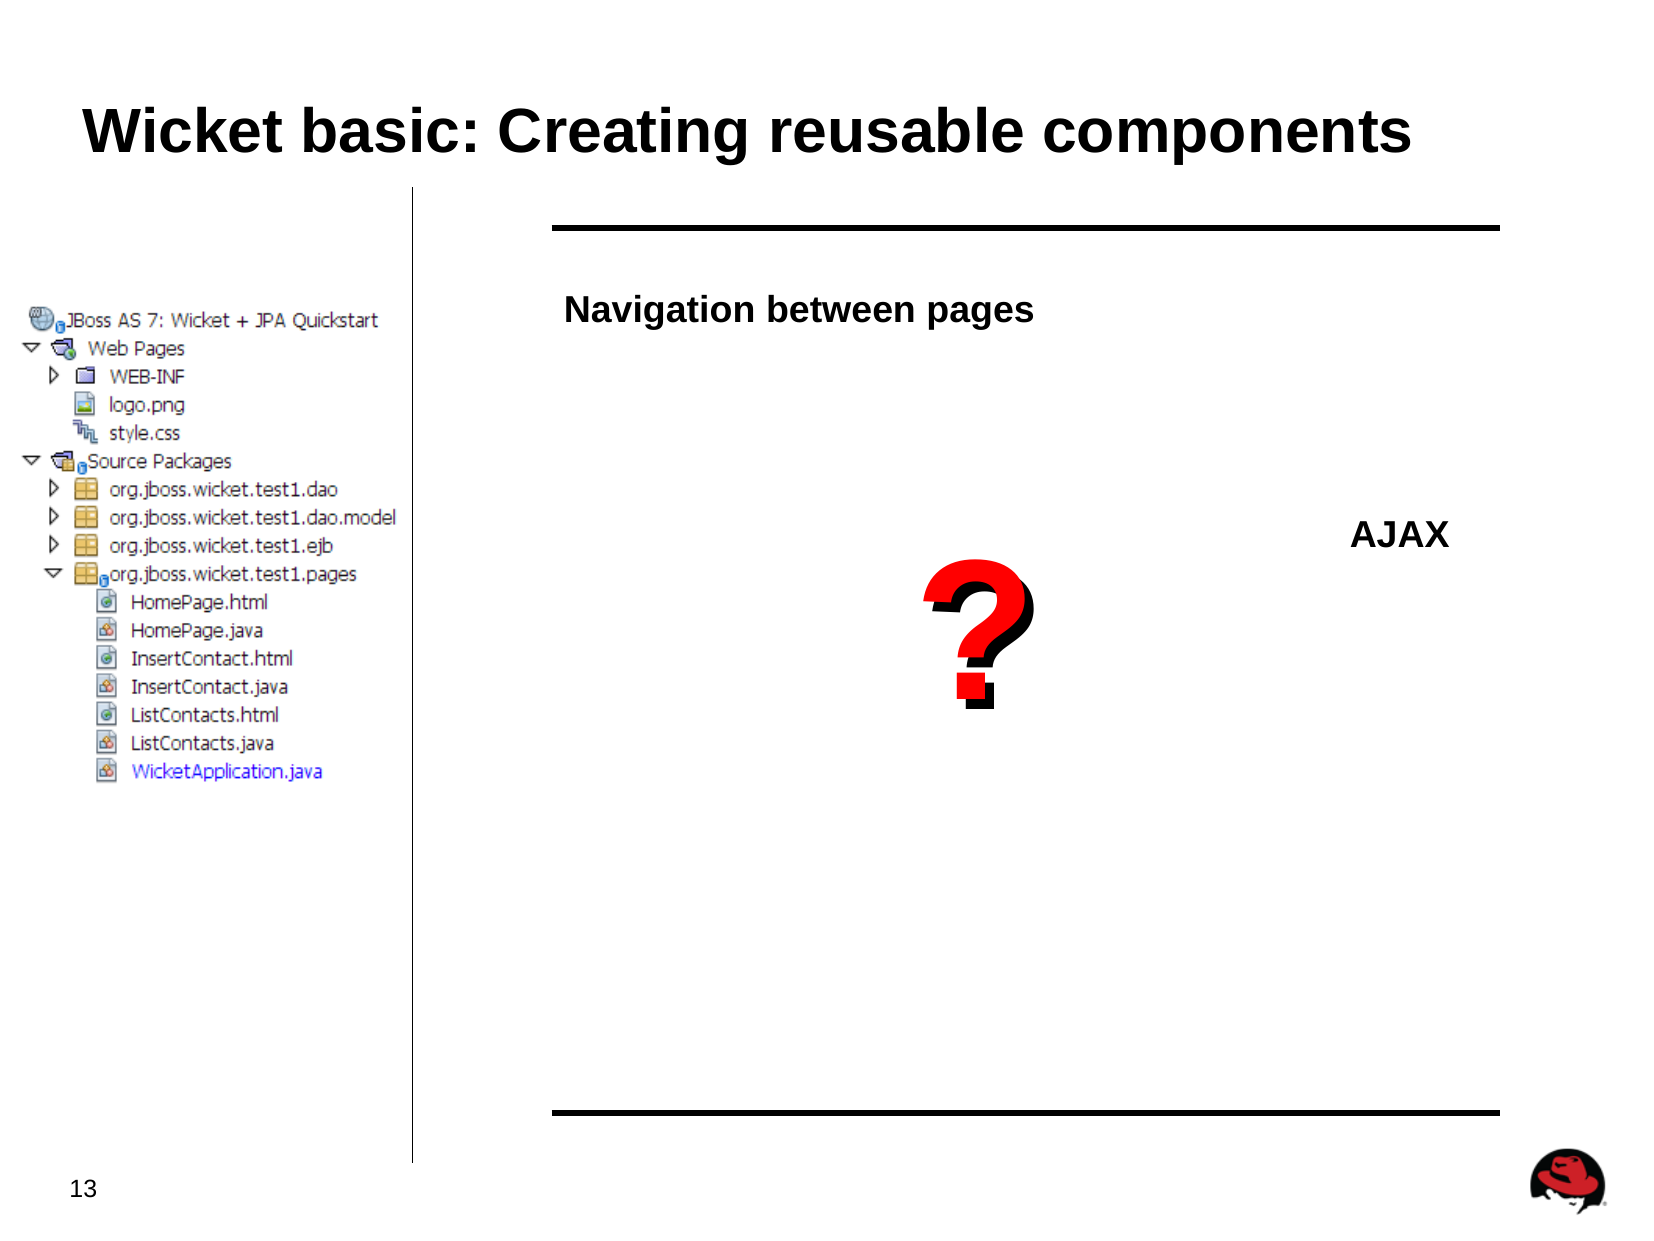

# Wicket basic: Creating reusable components
Navigation between pages
AJAX
?